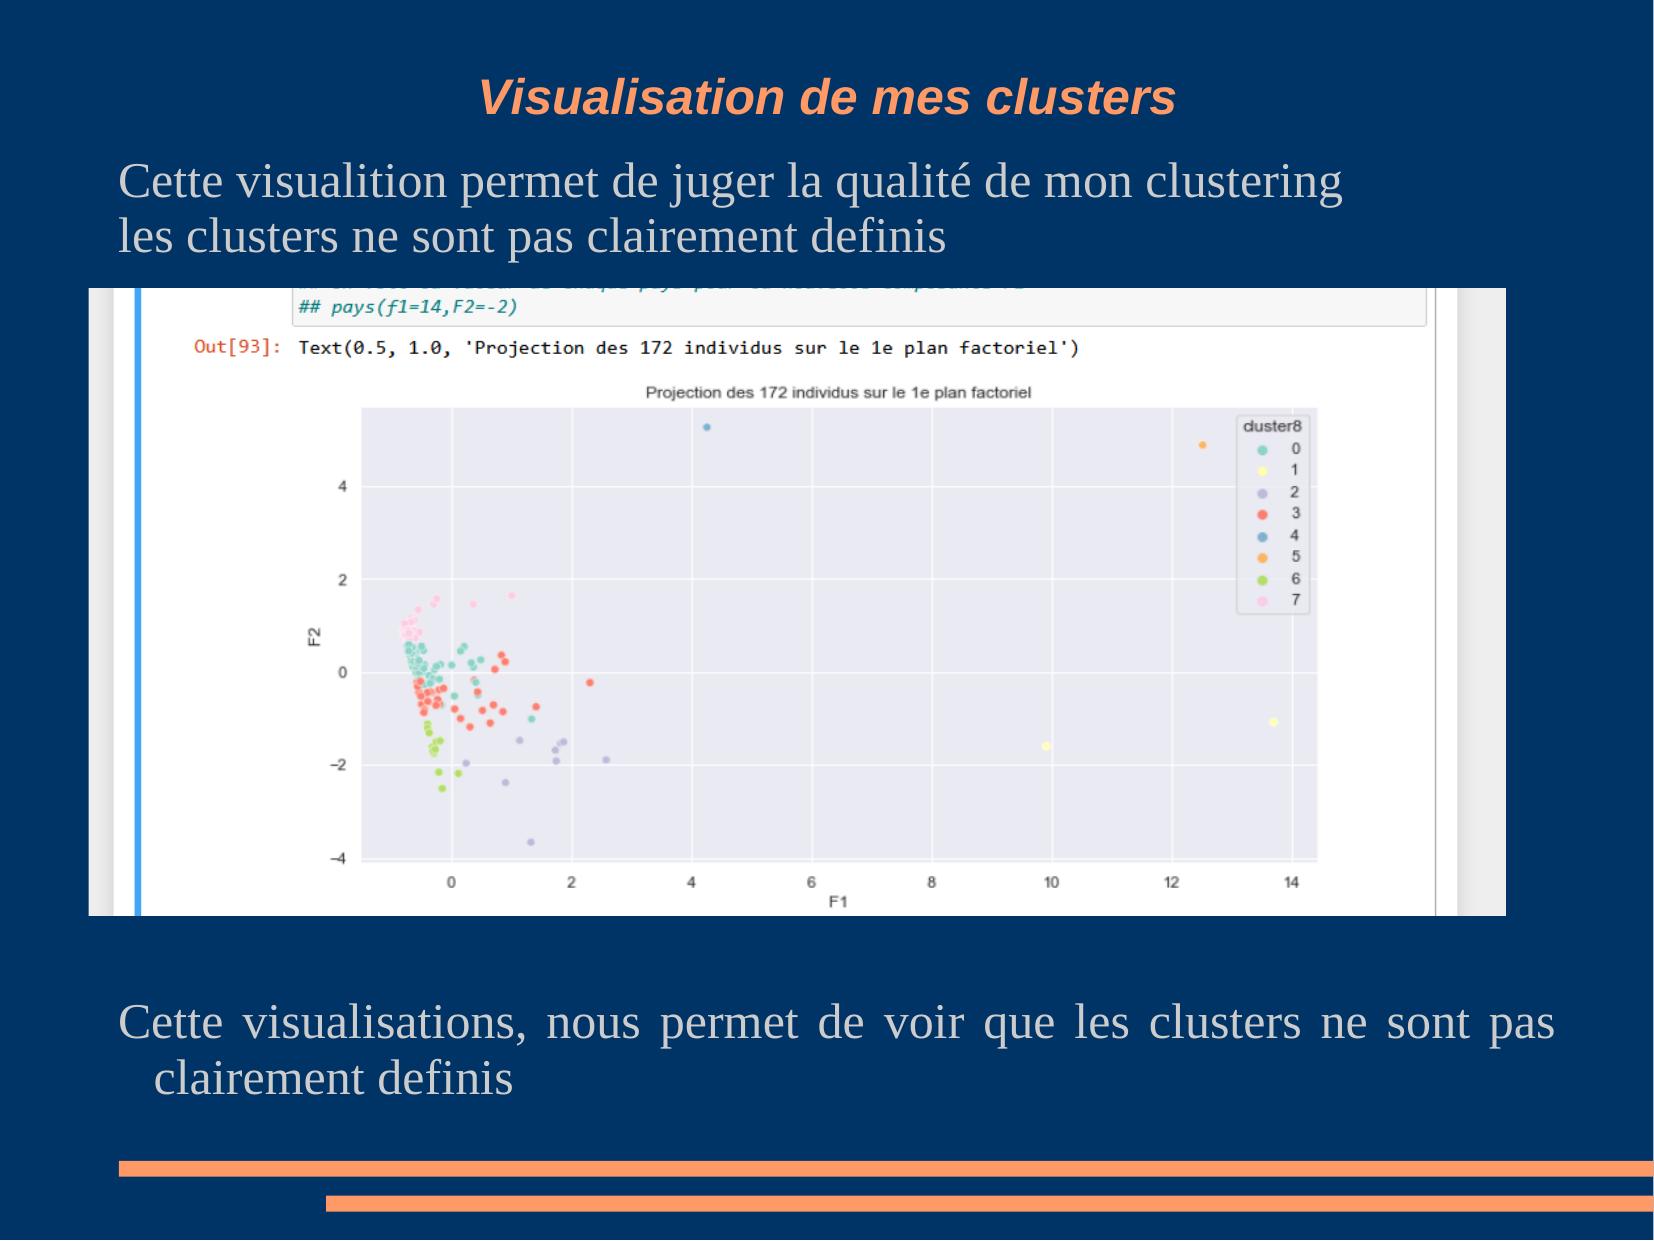

# Visualisation de mes clusters
Cette visualition permet de juger la qualité de mon clustering
les clusters ne sont pas clairement definis
Cette visualisations, nous permet de voir que les clusters ne sont pas clairement definis